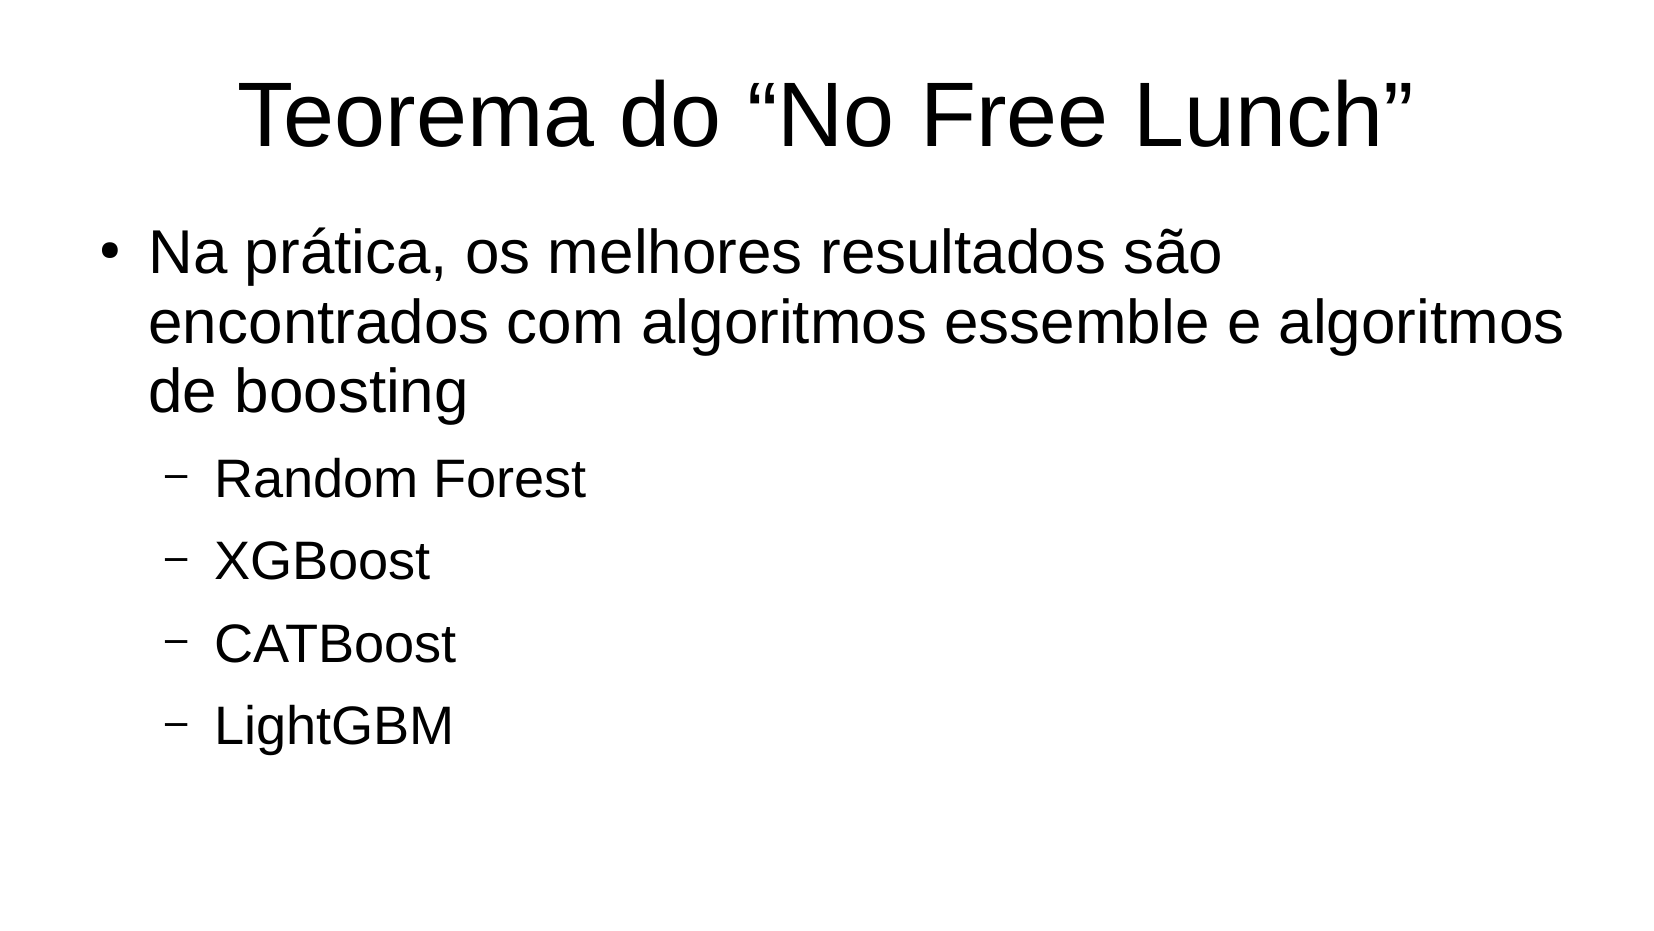

# Teorema do “No Free Lunch”
Na prática, os melhores resultados são encontrados com algoritmos essemble e algoritmos de boosting
Random Forest
XGBoost
CATBoost
LightGBM